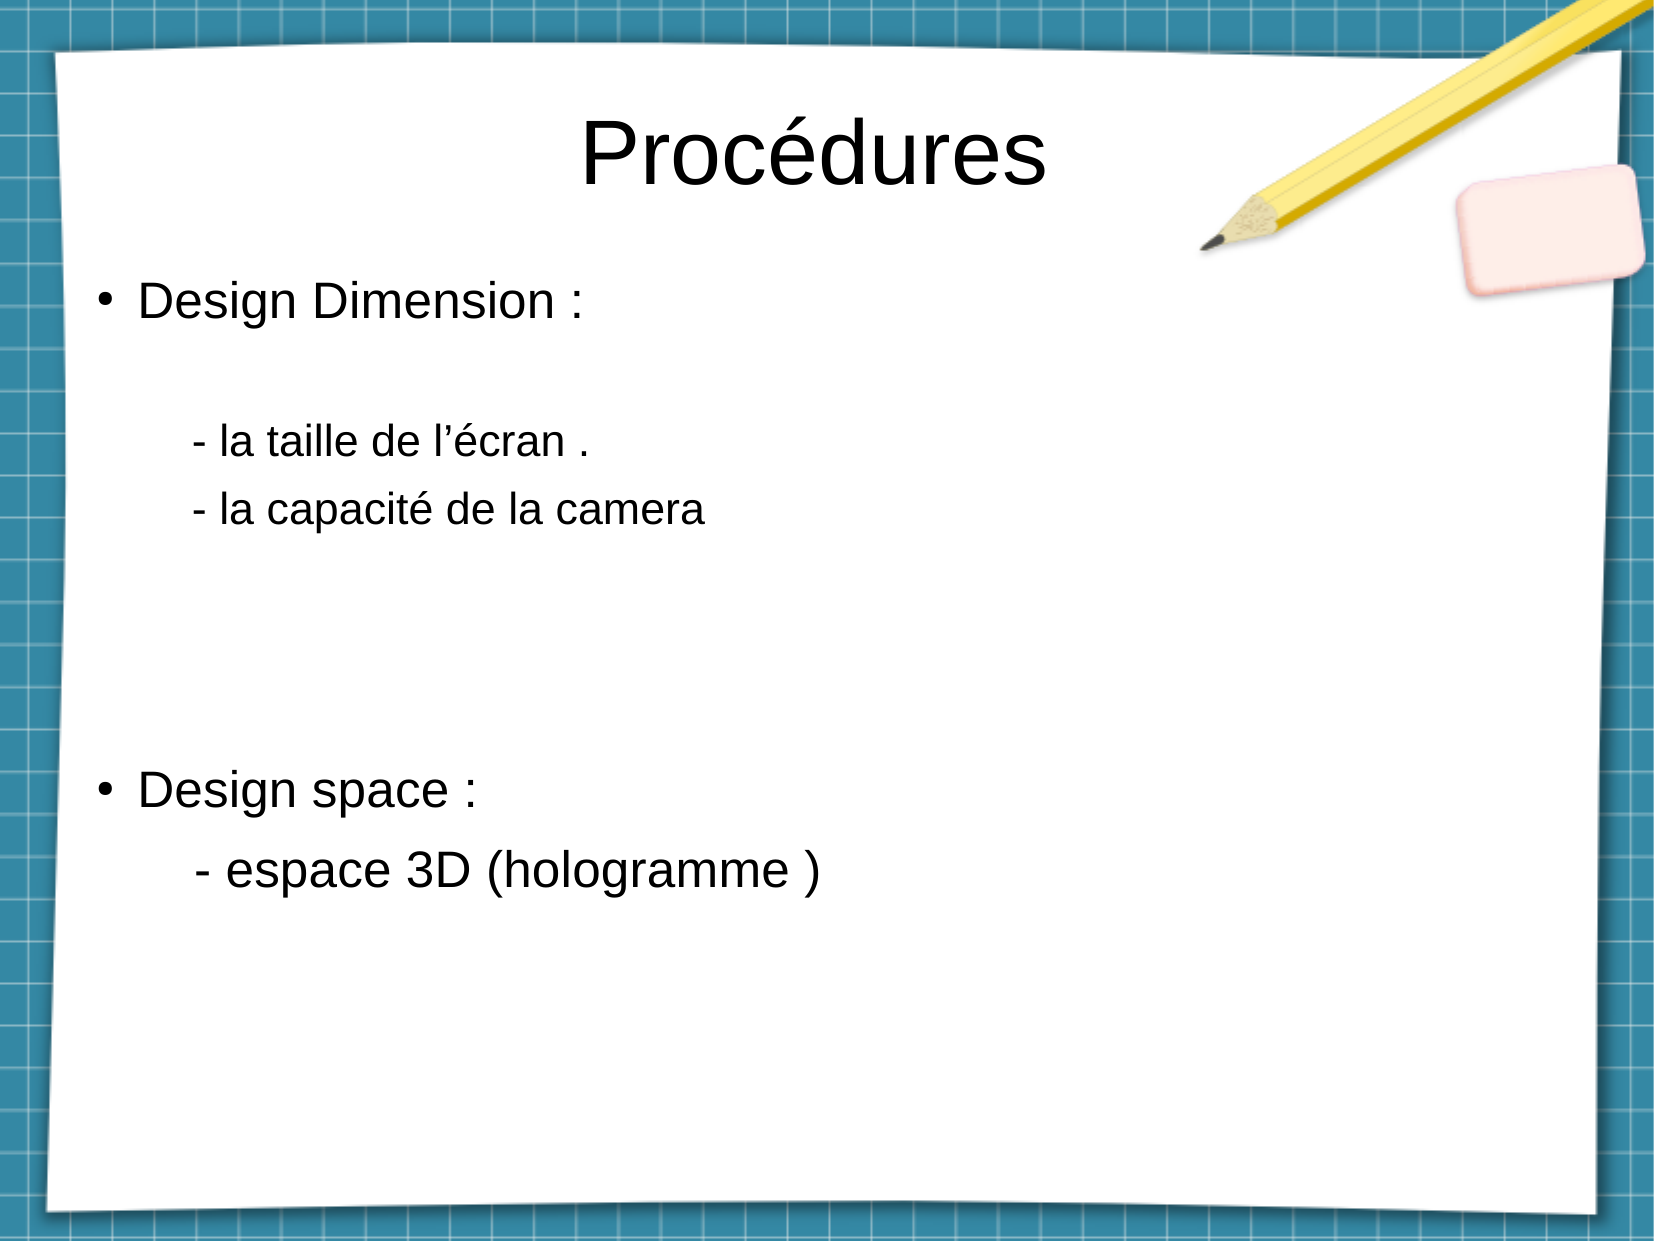

# Procédures
Design Dimension :
- la taille de l’écran .
- la capacité de la camera
Design space :
 - espace 3D (hologramme )